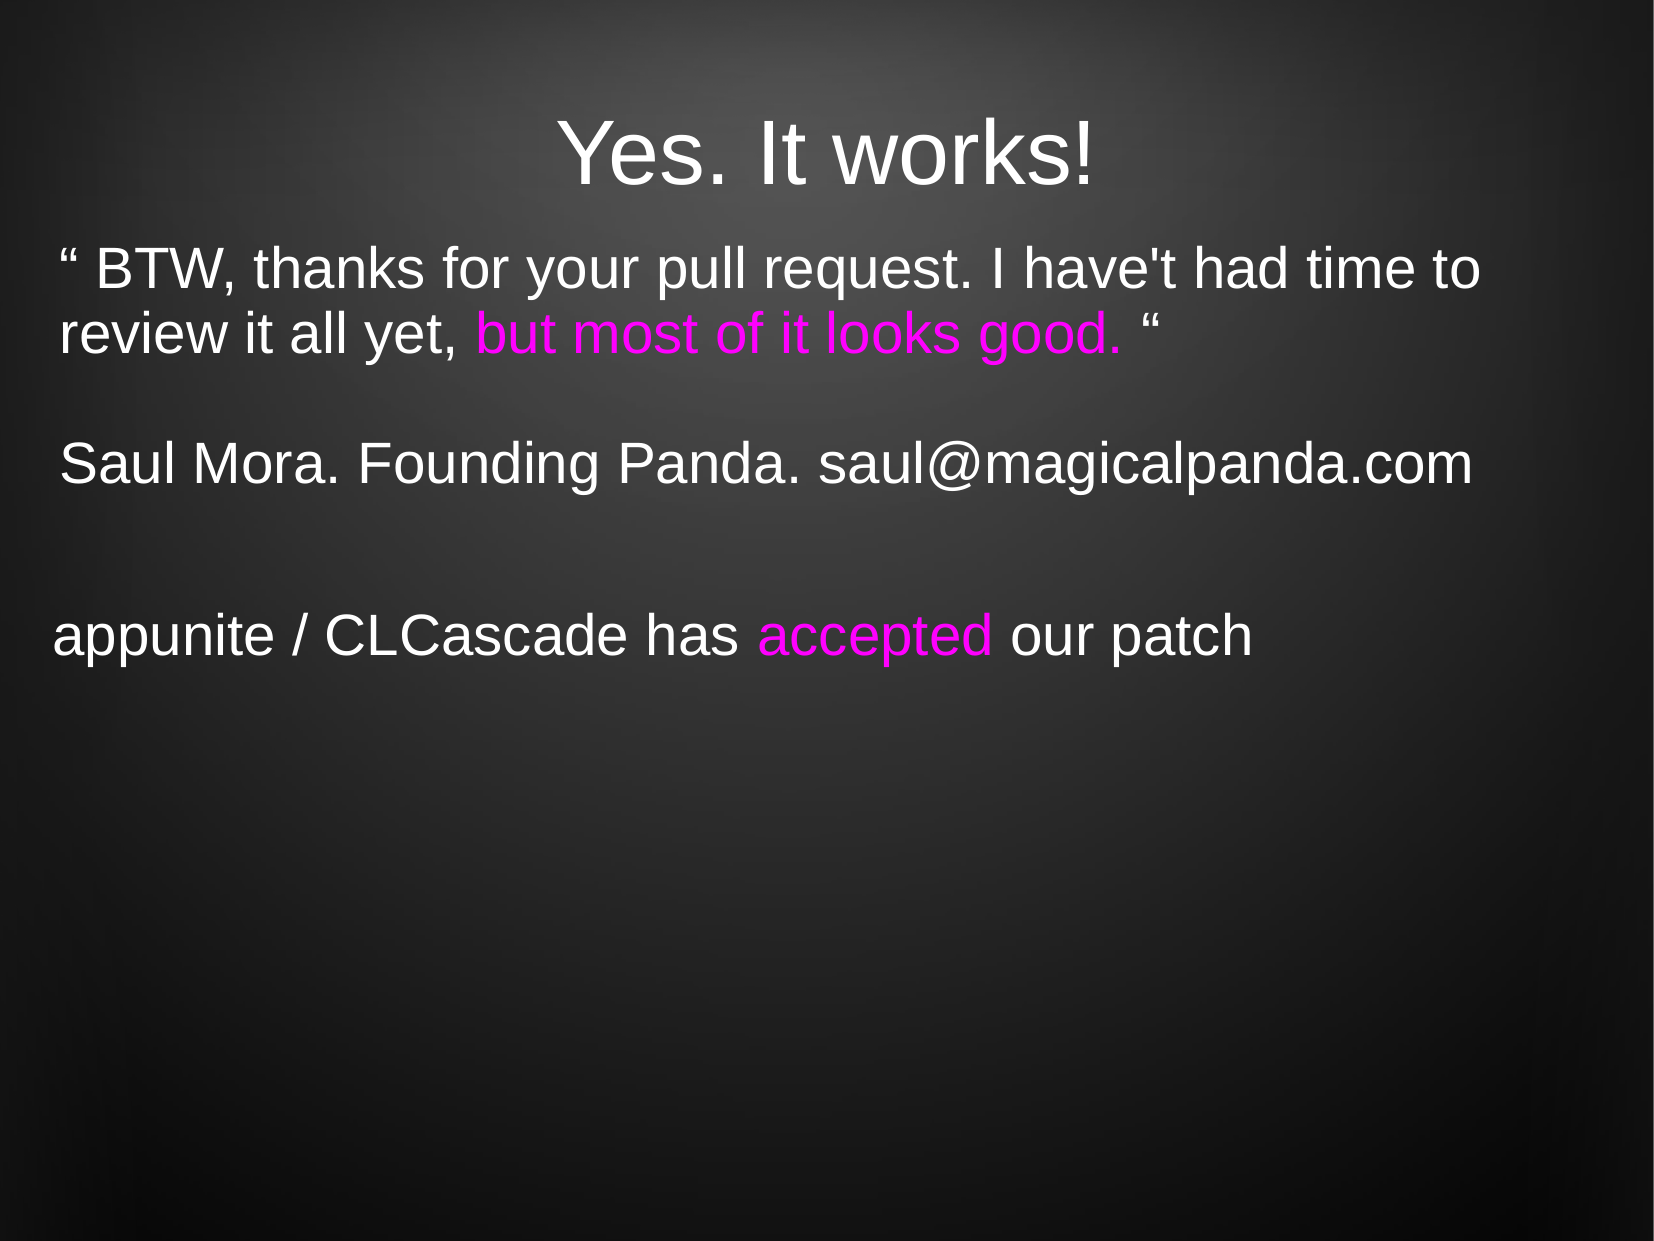

# Yes. It works!
“ BTW, thanks for your pull request. I have't had time to review it all yet, but most of it looks good. “
Saul Mora. Founding Panda. saul@magicalpanda.com
appunite / CLCascade has accepted our patch